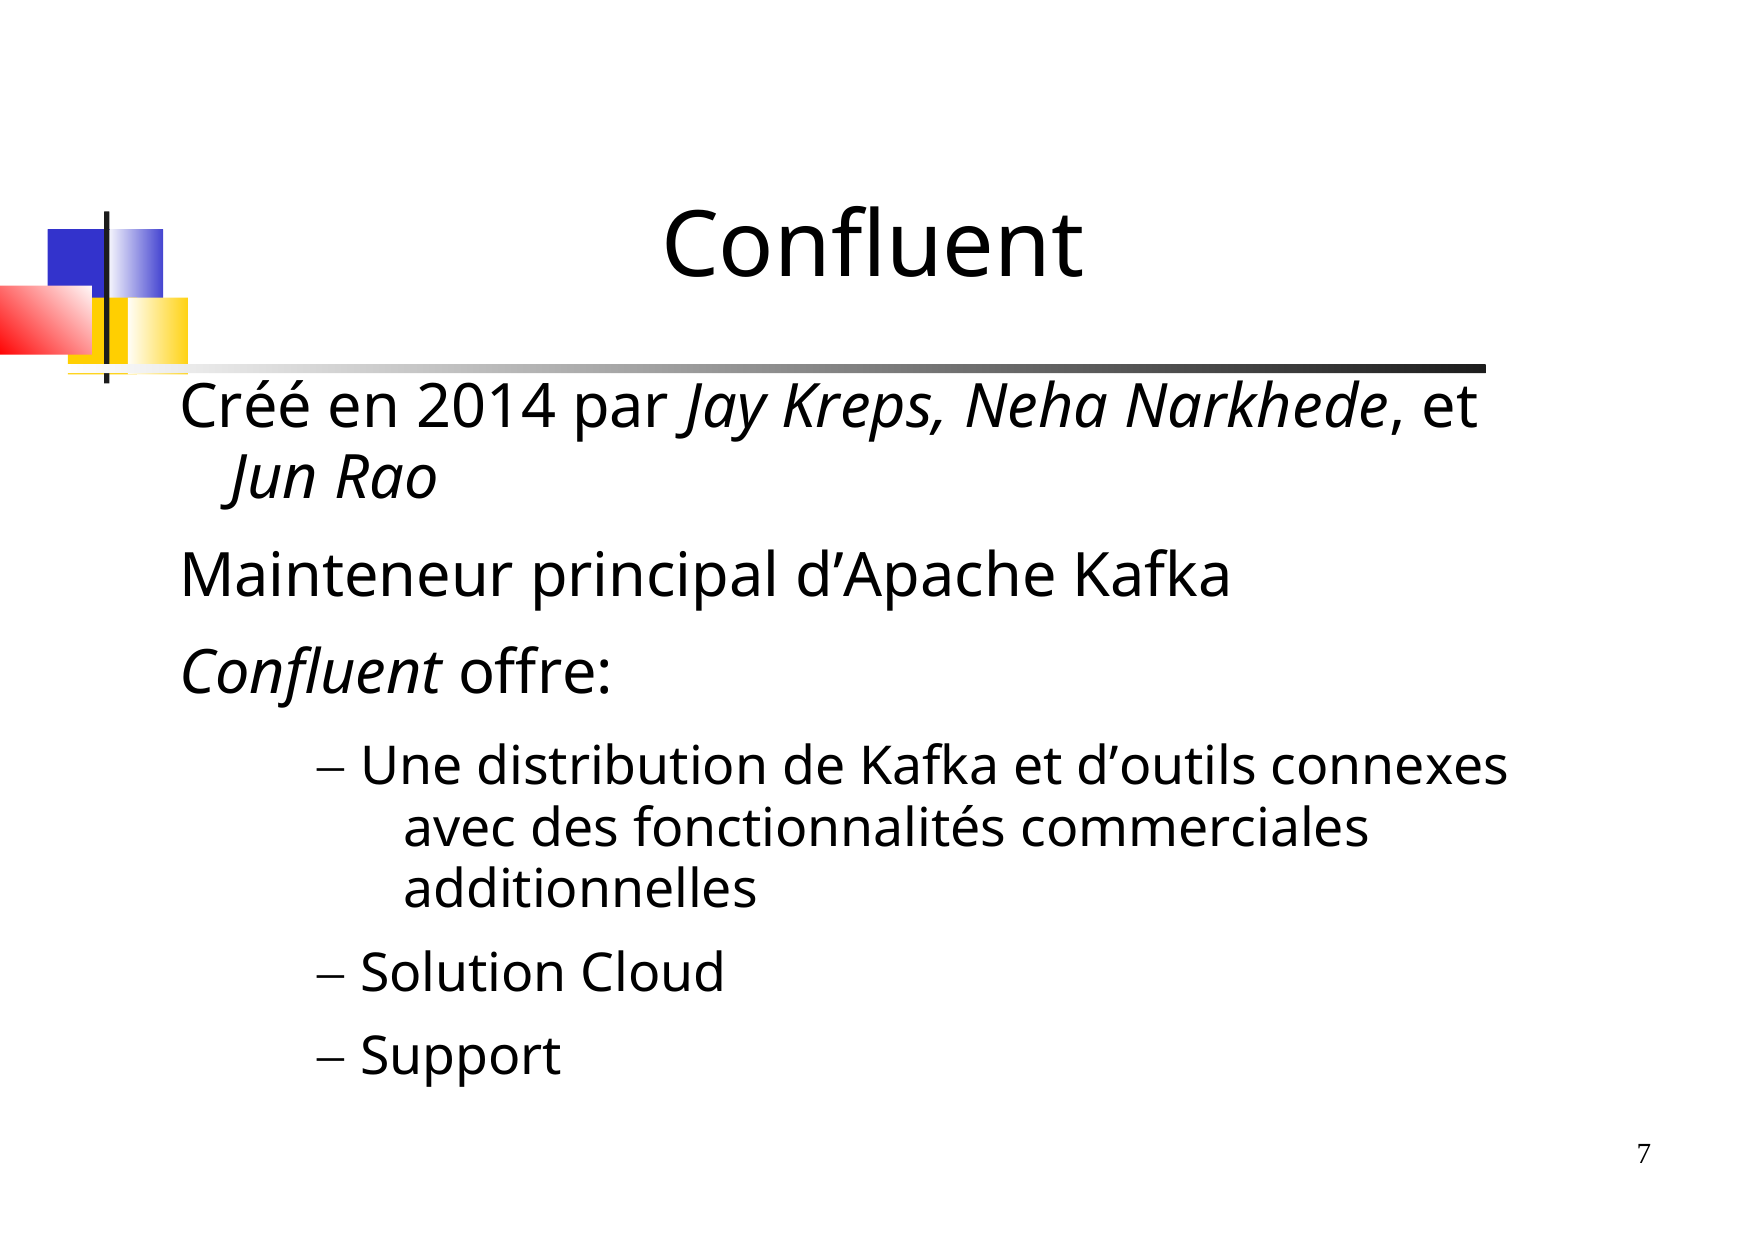

# Confluent
Créé en 2014 par Jay Kreps, Neha Narkhede, et Jun Rao
Mainteneur principal d’Apache Kafka
Confluent offre:
Une distribution de Kafka et d’outils connexes avec des fonctionnalités commerciales additionnelles
Solution Cloud
Support